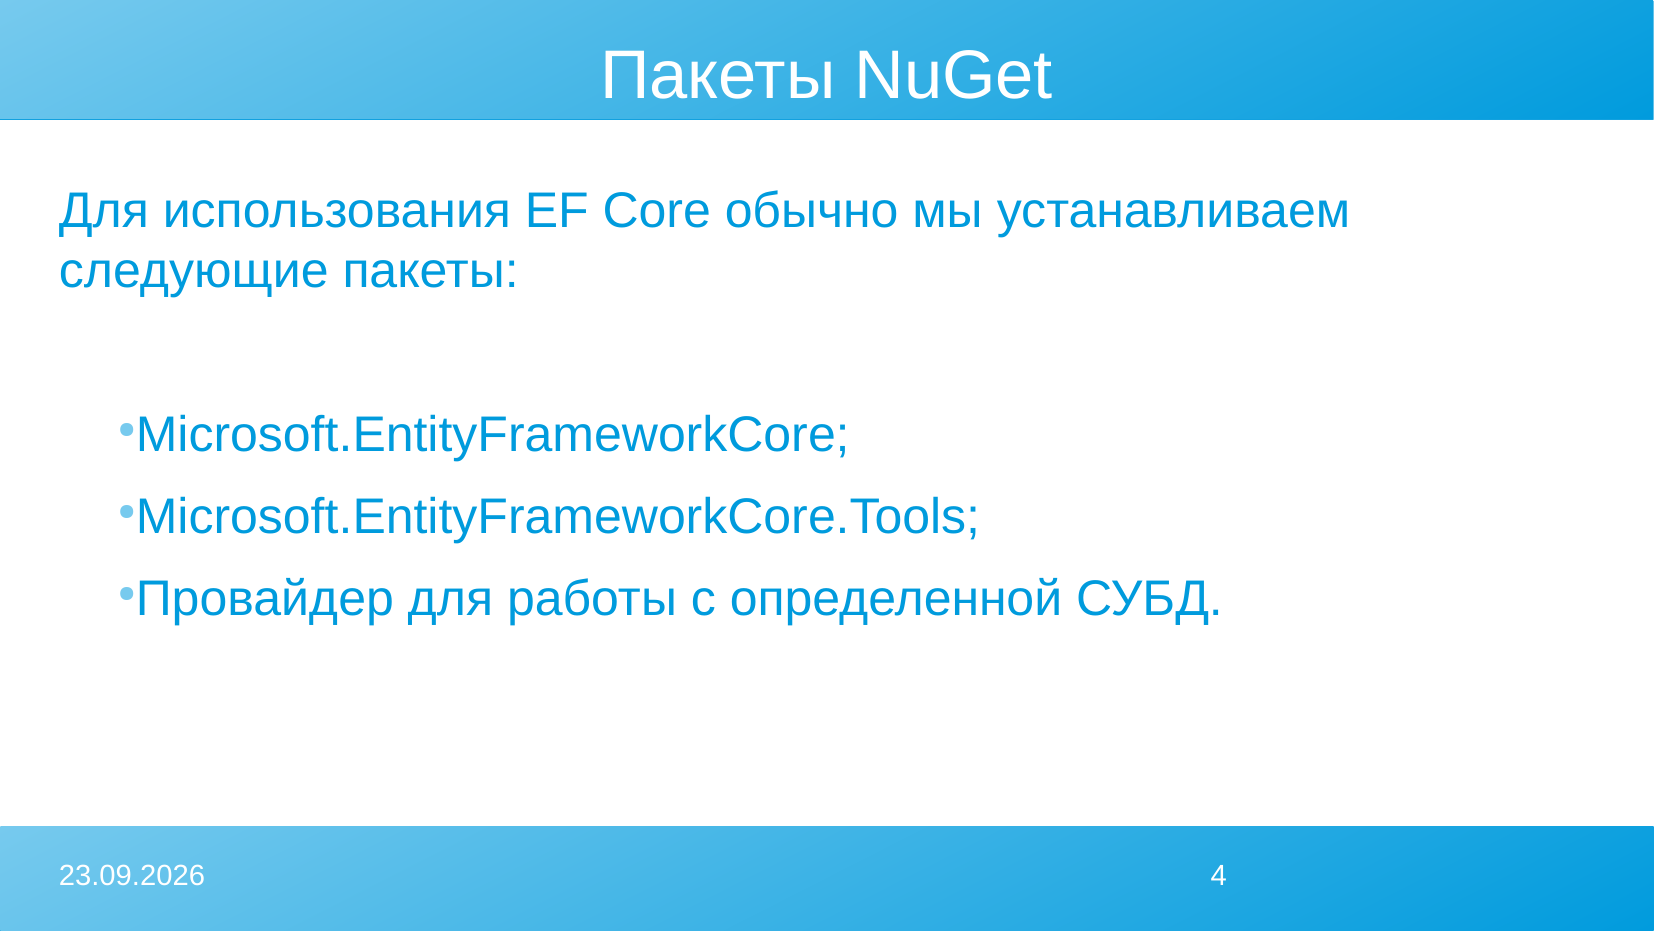

# Пакеты NuGet
Для использования EF Core обычно мы устанавливаем следующие пакеты:
Microsoft.EntityFrameworkCore;
Microsoft.EntityFrameworkCore.Tools;
Провайдер для работы с определенной СУБД.